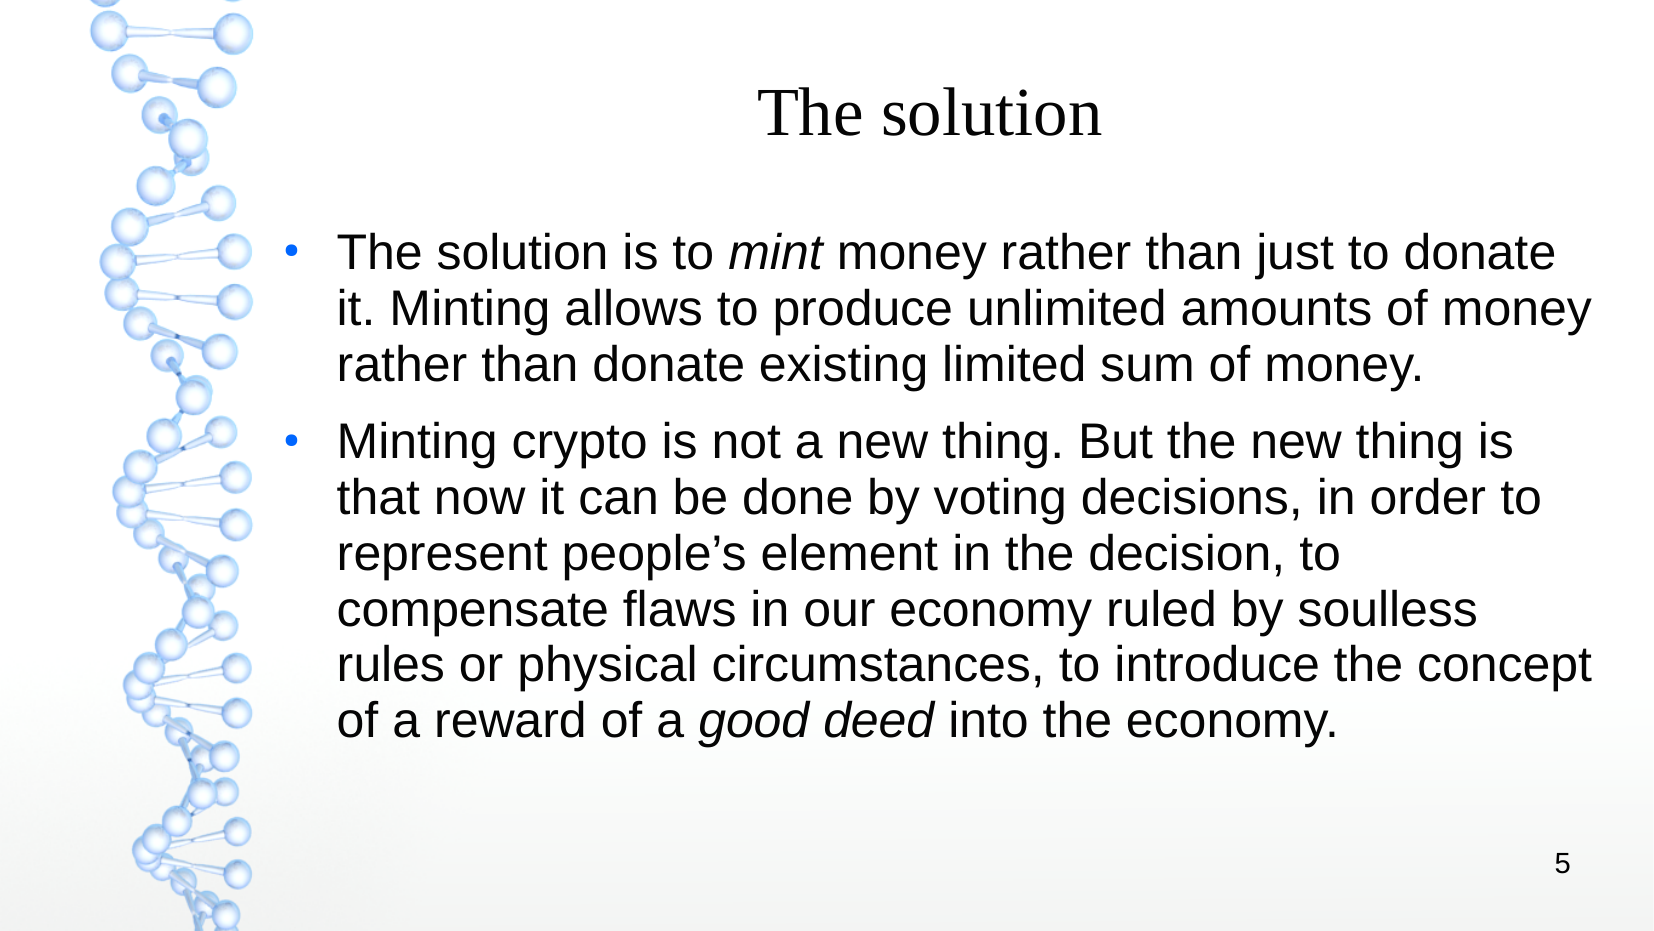

# The solution
The solution is to mint money rather than just to donate it. Minting allows to produce unlimited amounts of money rather than donate existing limited sum of money.
Minting crypto is not a new thing. But the new thing is that now it can be done by voting decisions, in order to represent people’s element in the decision, to compensate flaws in our economy ruled by soulless rules or physical circumstances, to introduce the concept of a reward of a good deed into the economy.
5